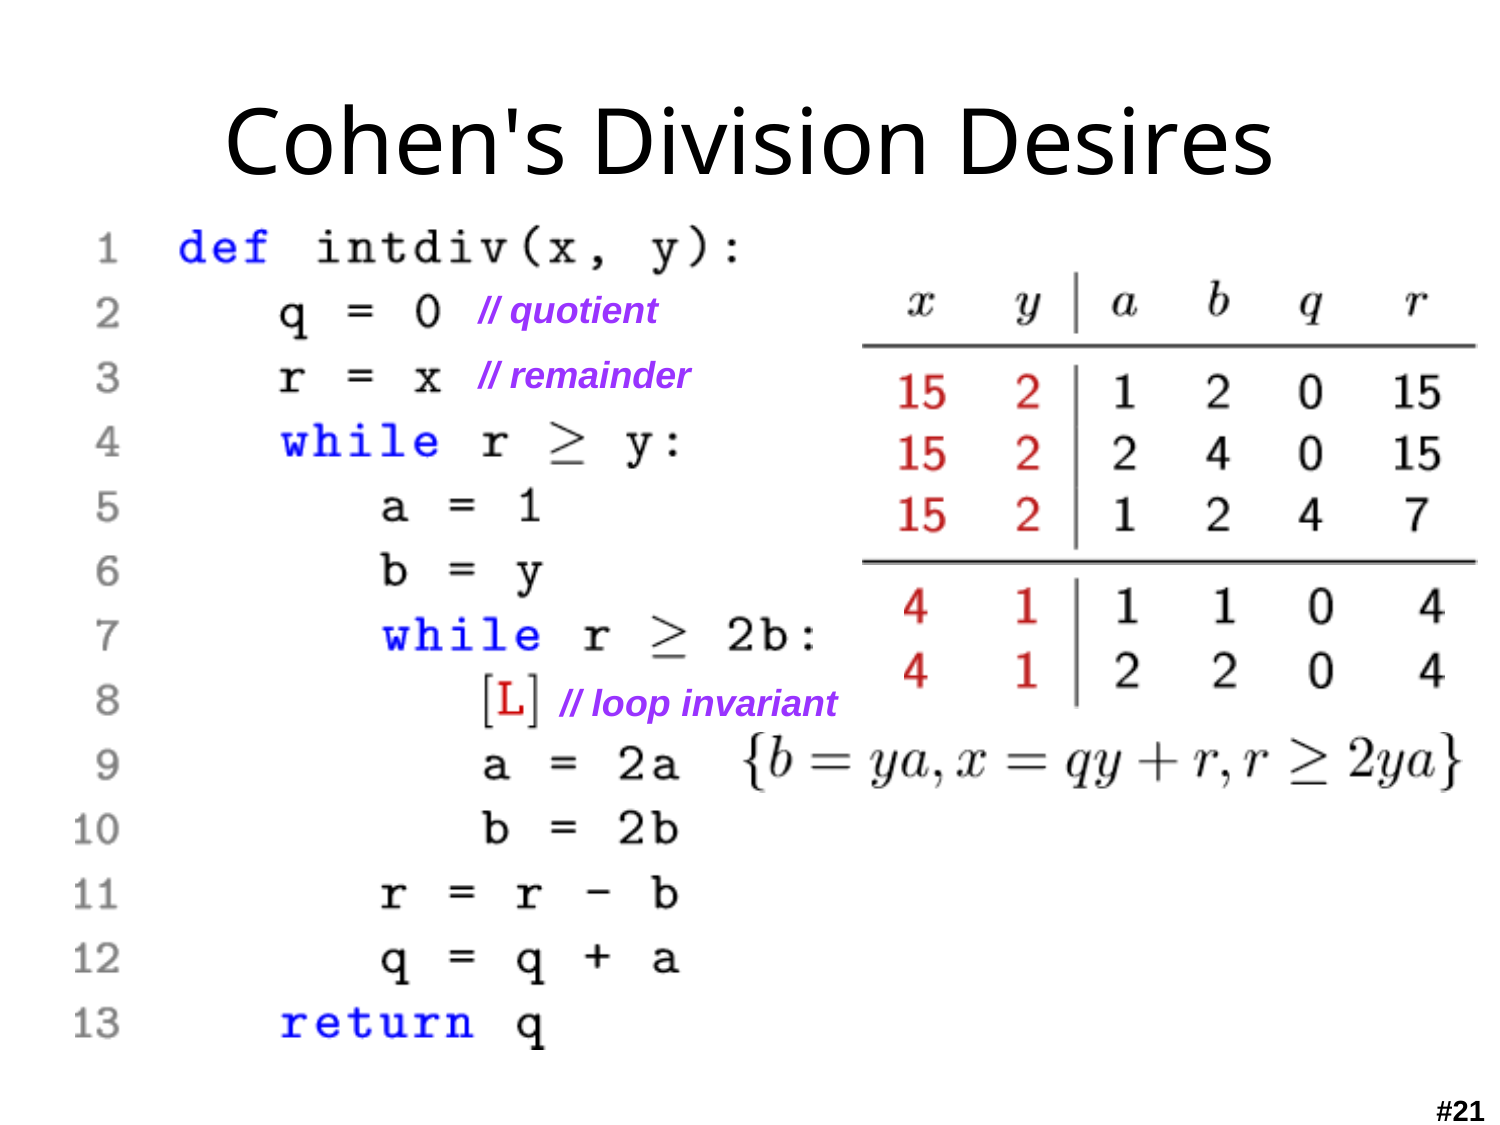

# Cohen's Division Desires
// quotient
// remainder
// loop invariant
21